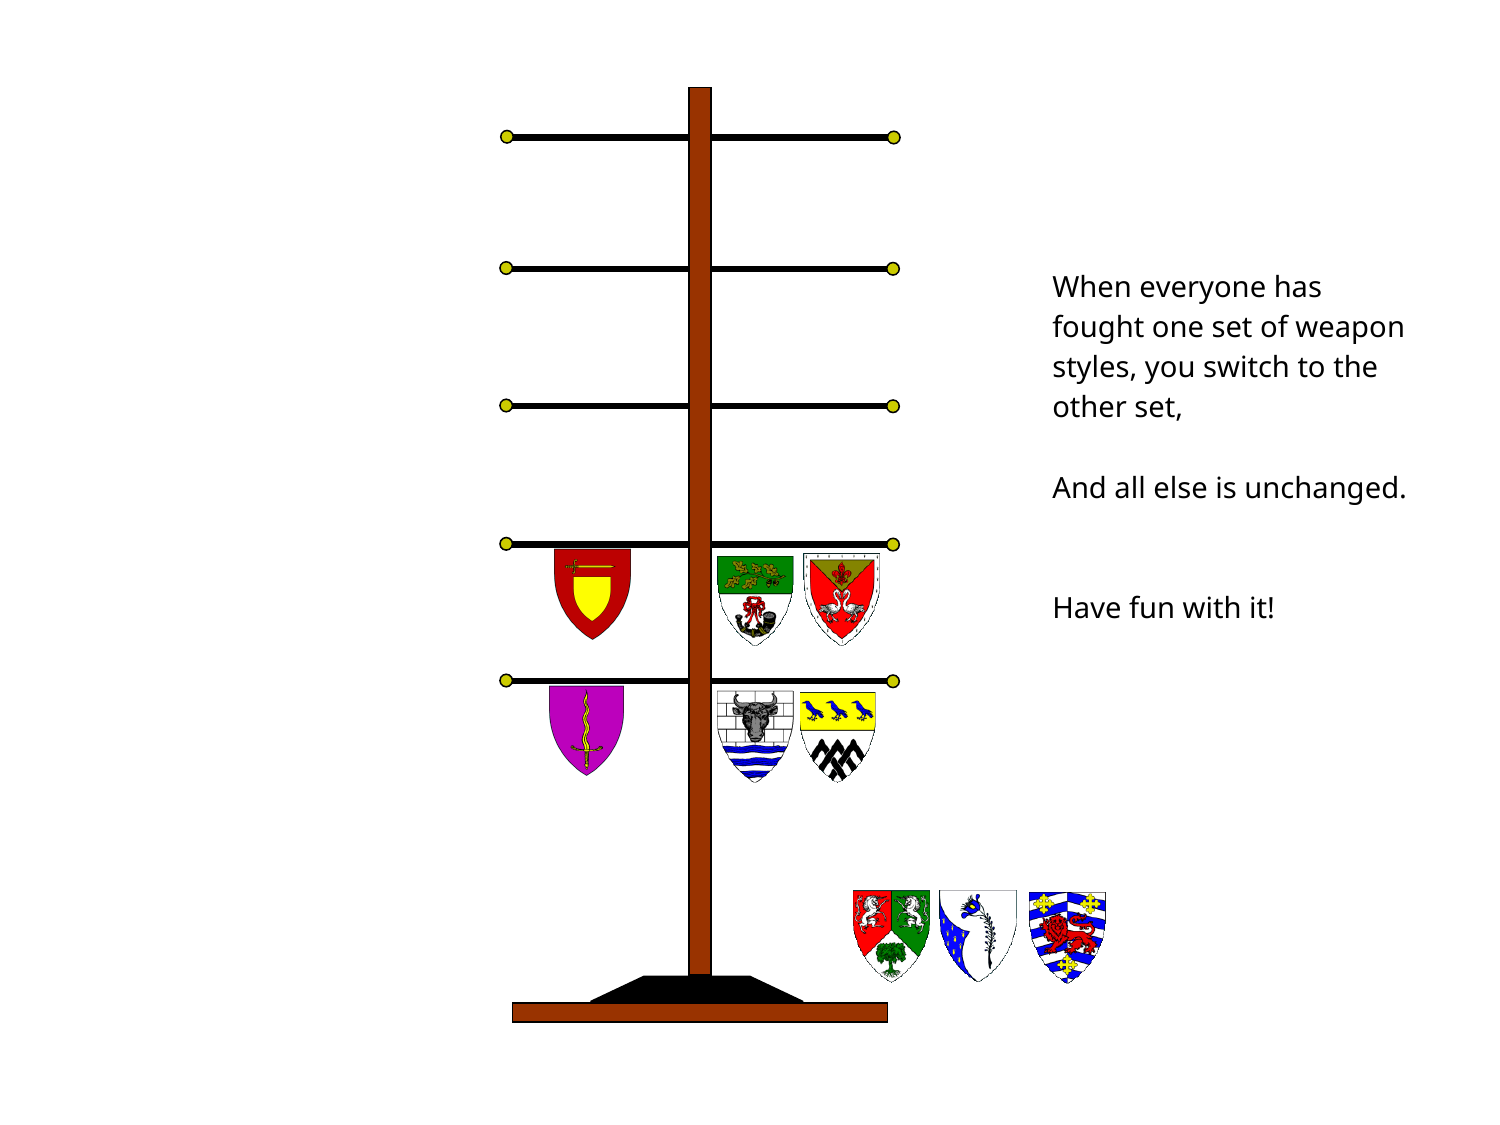

When everyone has fought one set of weapon styles, you switch to the other set,
And all else is unchanged.
Have fun with it!